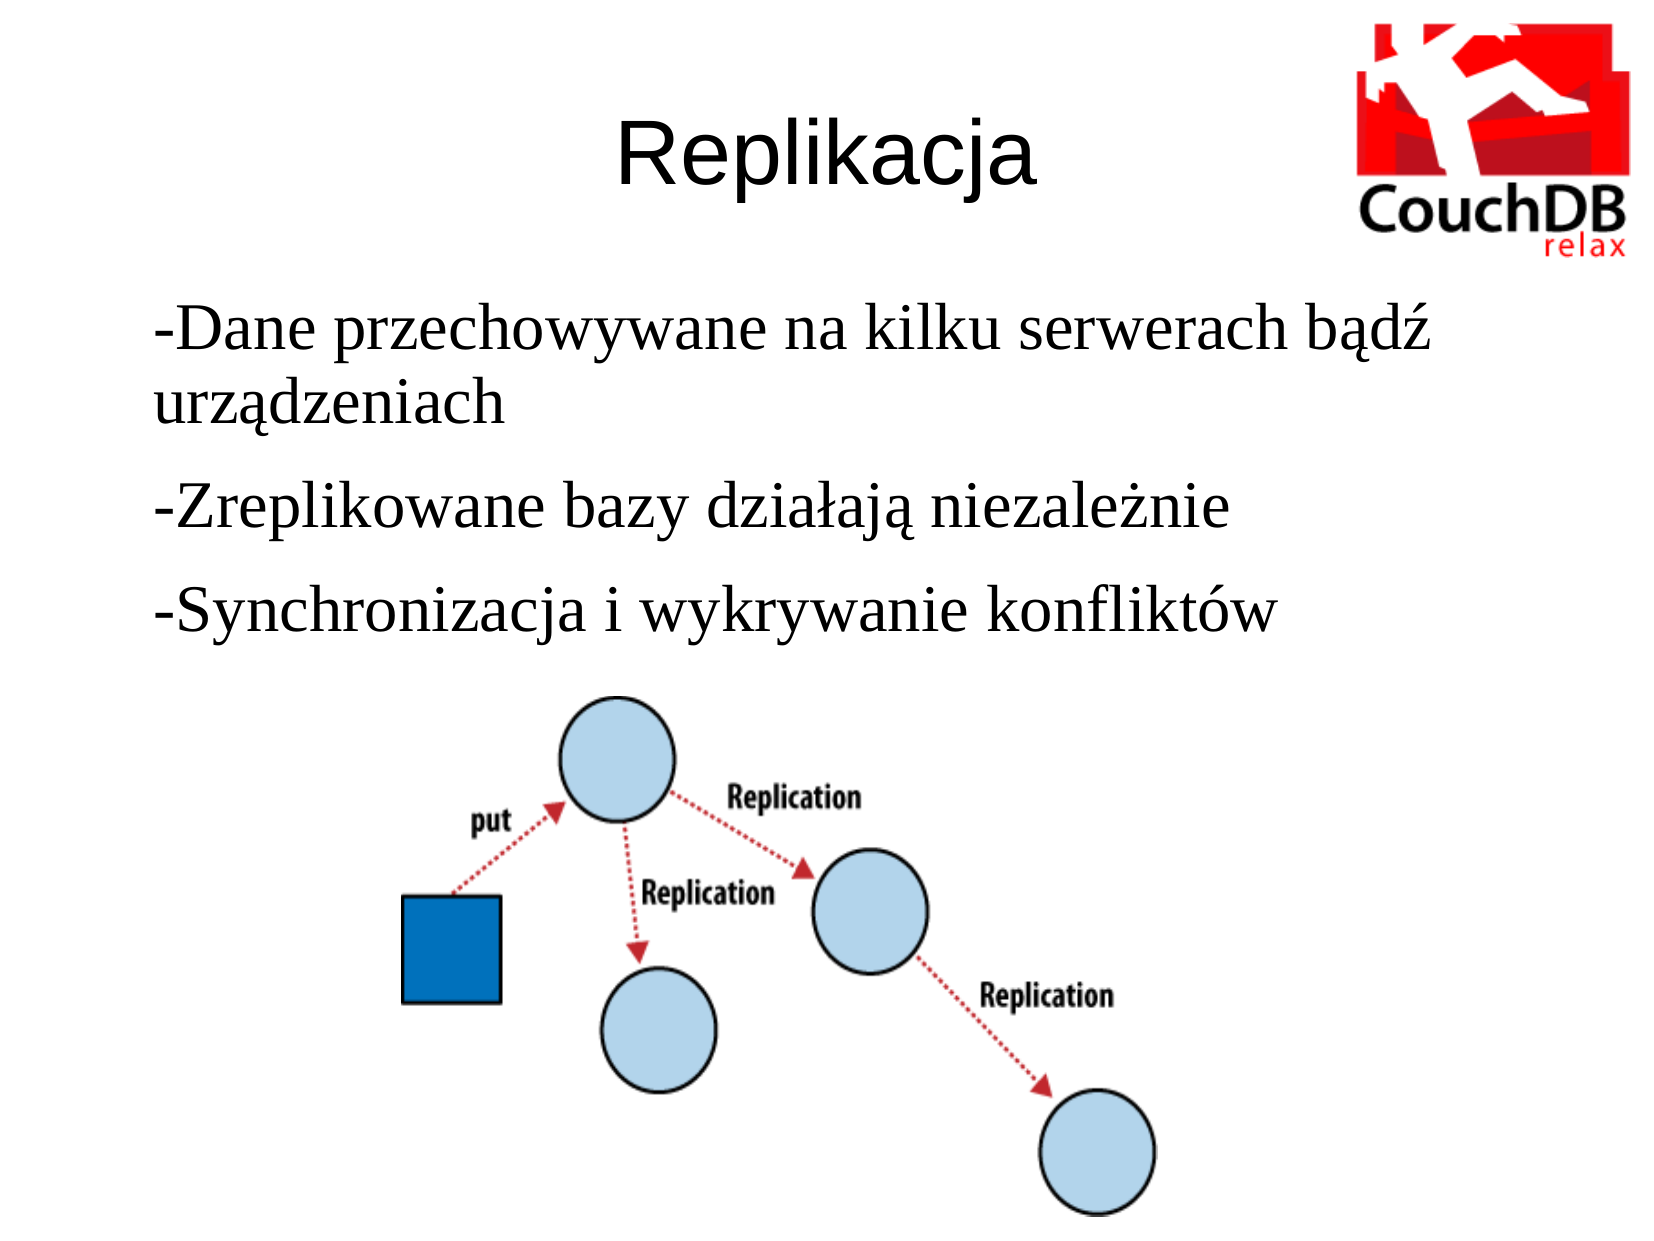

# Replikacja
-Dane przechowywane na kilku serwerach bądź urządzeniach
-Zreplikowane bazy działają niezależnie
-Synchronizacja i wykrywanie konfliktów